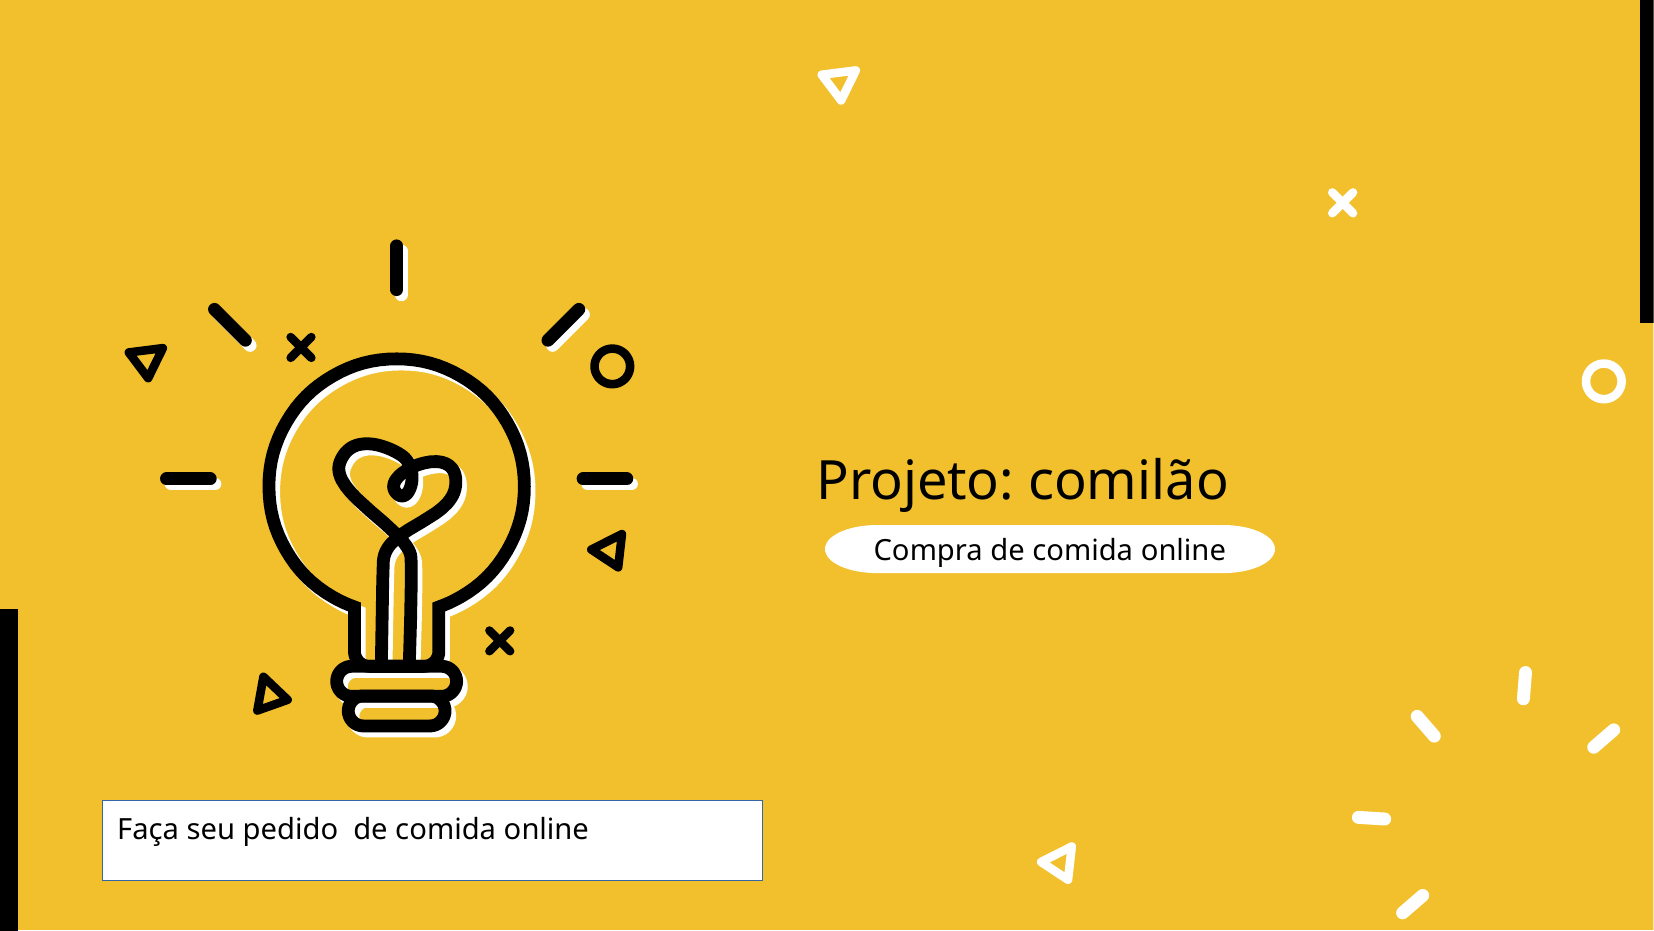

# Projeto: comilão
Compra de comida online
Faça seu pedido de comida online